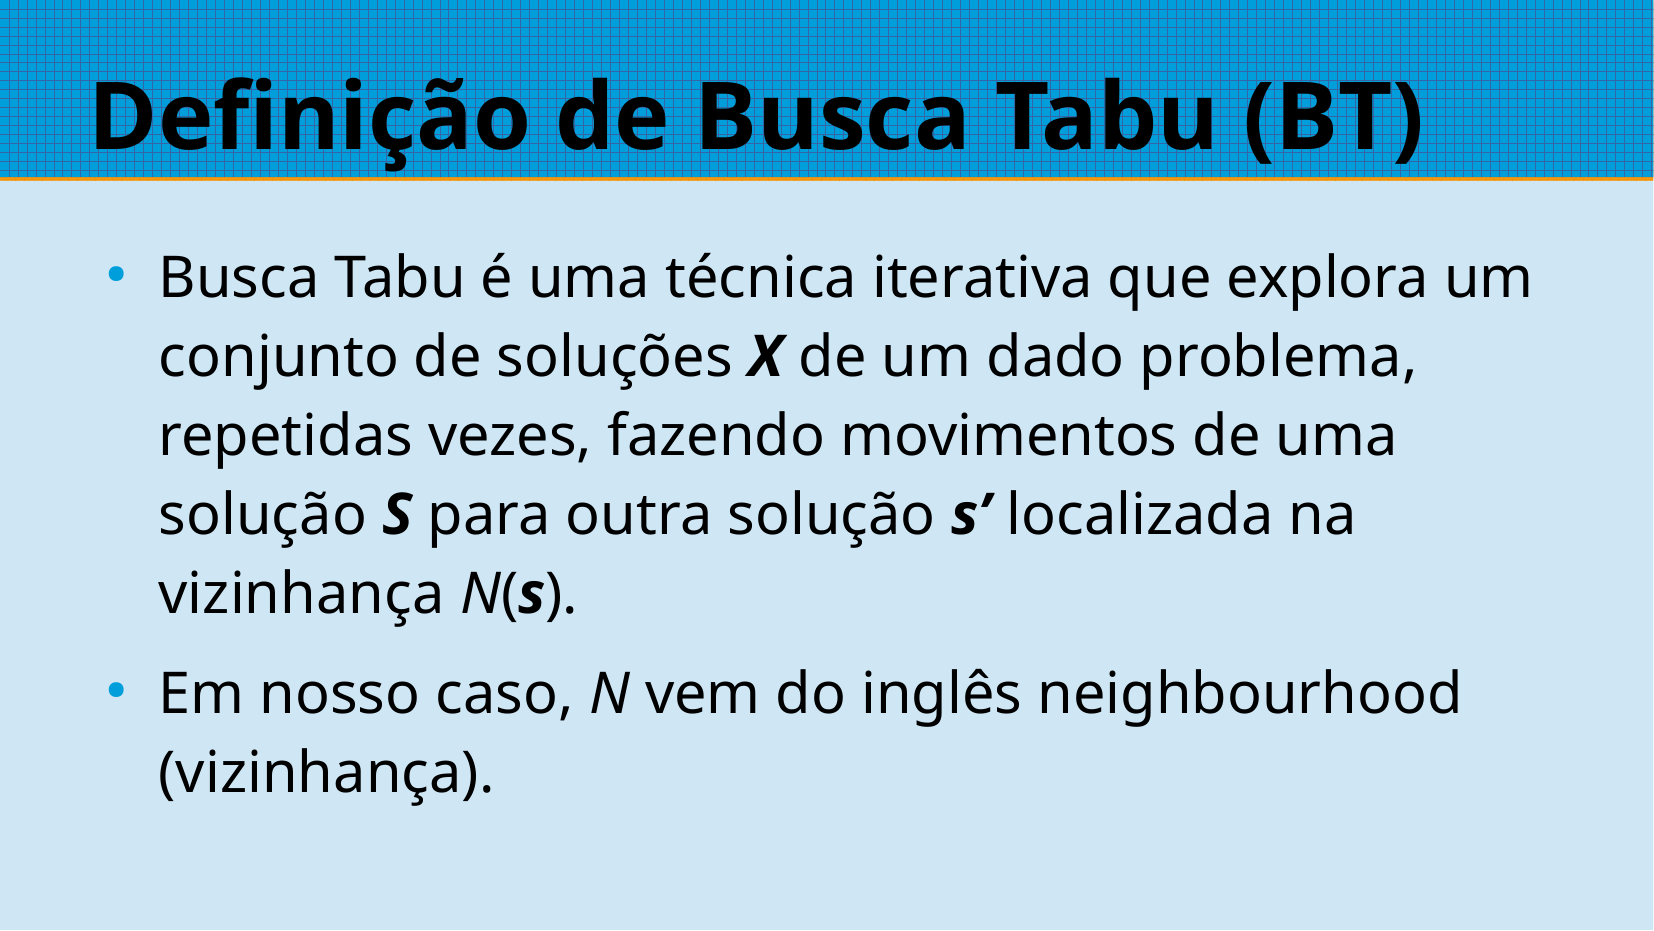

# Definição de Busca Tabu (BT)
Busca Tabu é uma técnica iterativa que explora um conjunto de soluções X de um dado problema, repetidas vezes, fazendo movimentos de uma solução S para outra solução s’ localizada na vizinhança N(s).
Em nosso caso, N vem do inglês neighbourhood (vizinhança).